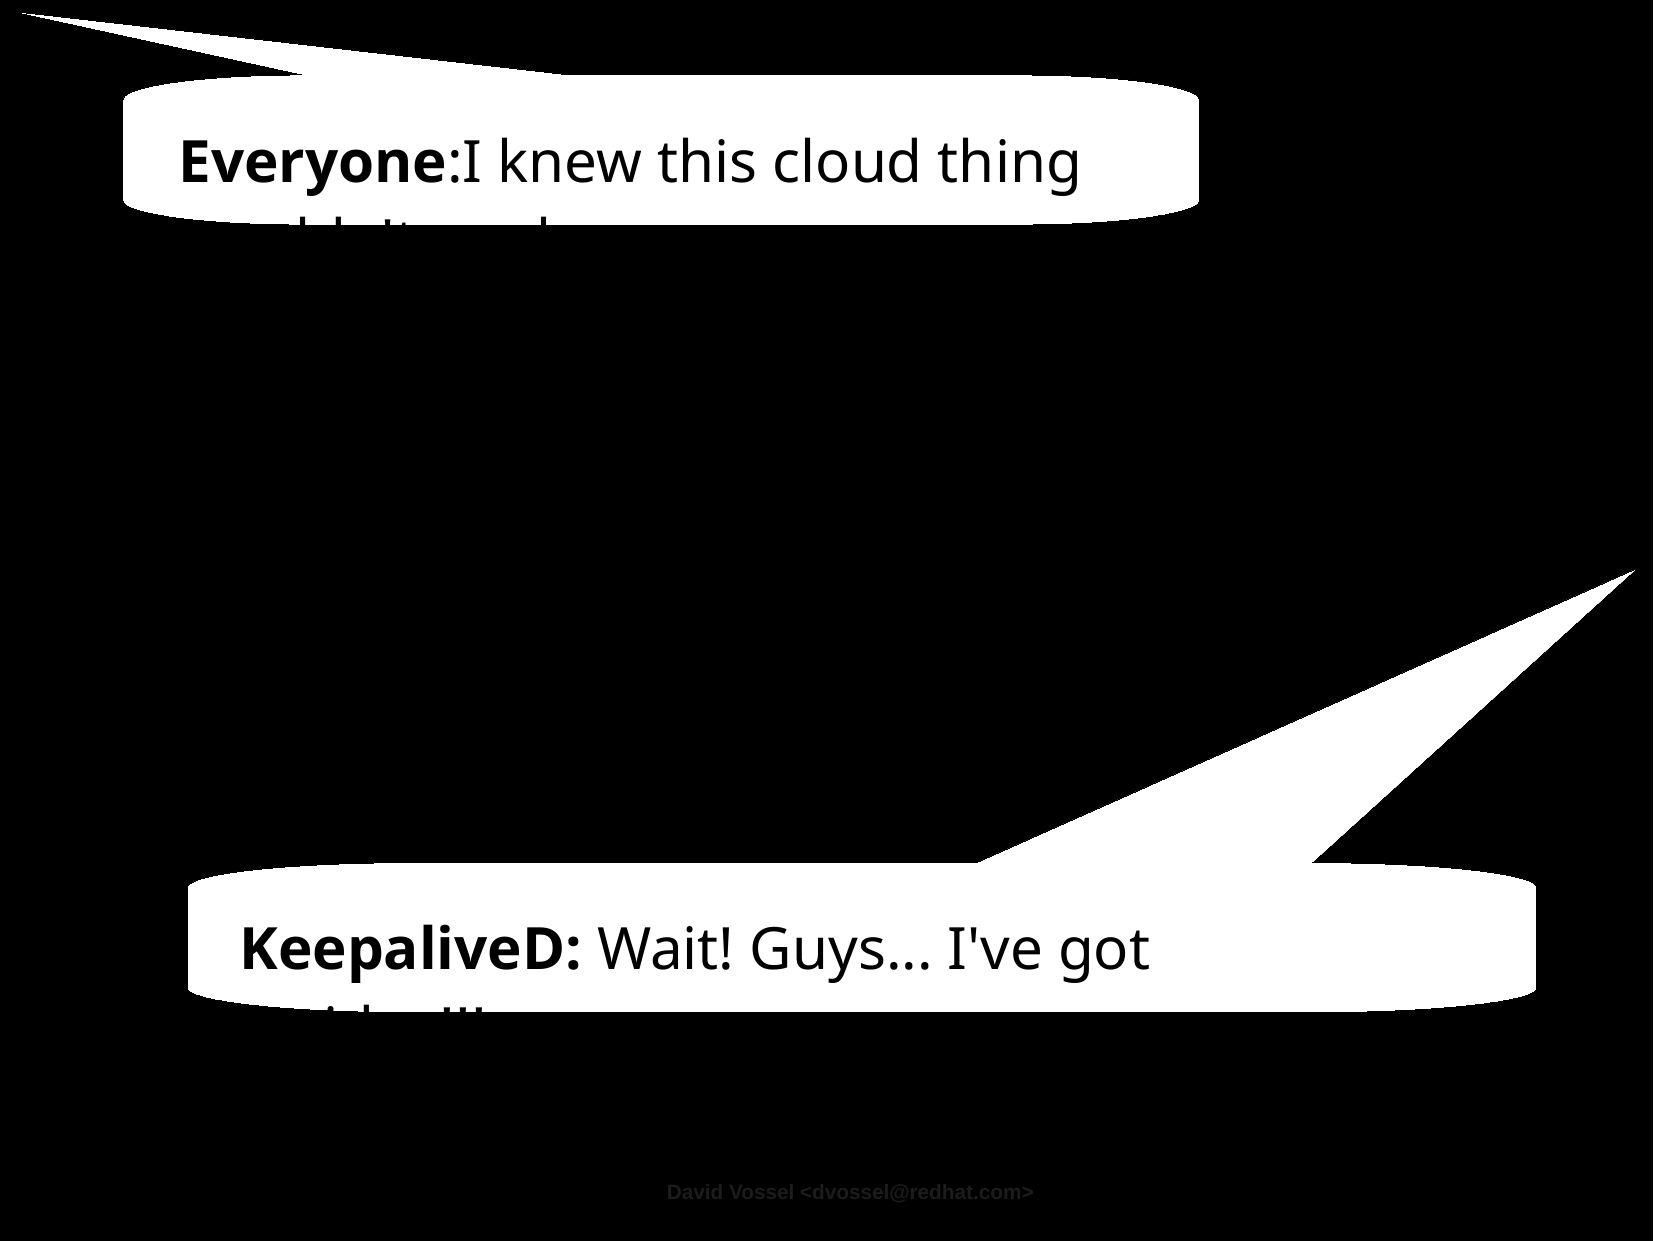

Everyone:I knew this cloud thing wouldn't work...
KeepaliveD: Wait! Guys... I've got an idea!!!